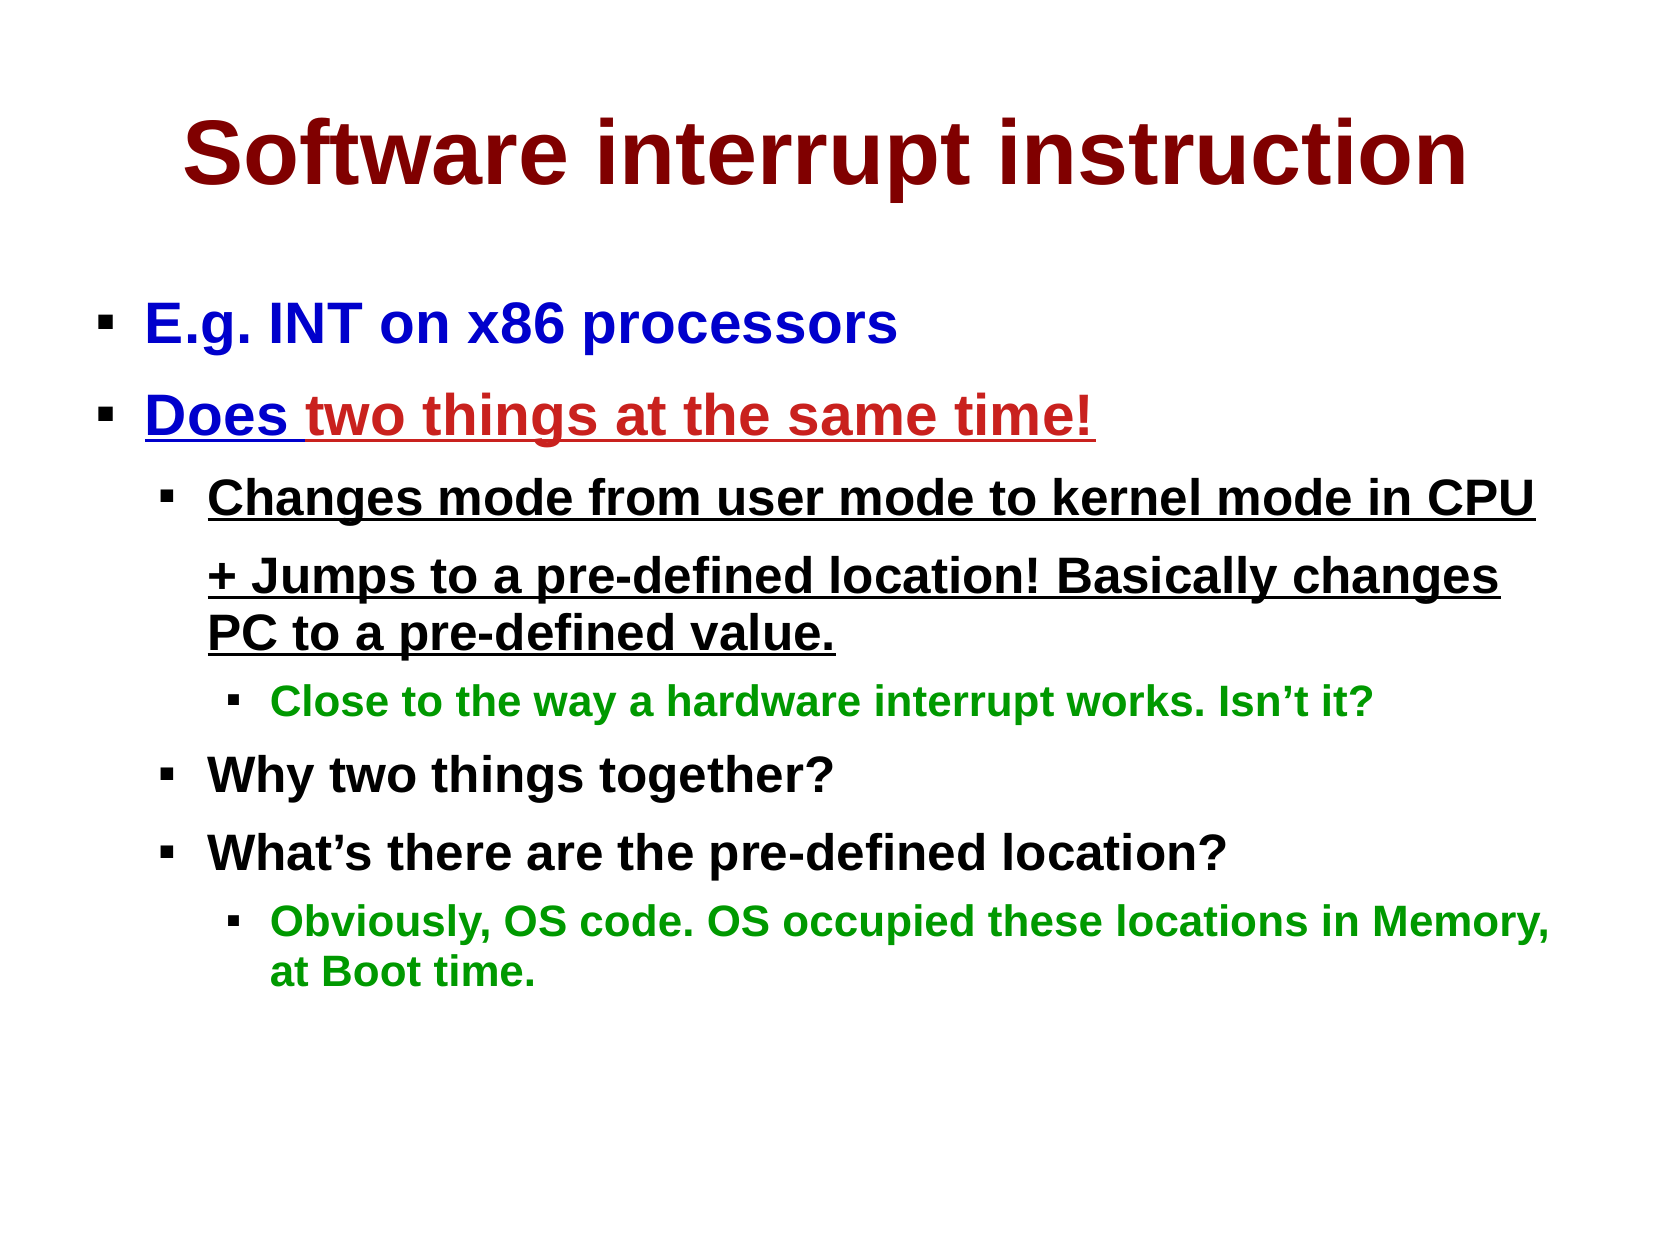

# Software interrupt instruction
E.g. INT on x86 processors
Does two things at the same time!
Changes mode from user mode to kernel mode in CPU
+ Jumps to a pre-defined location! Basically changes PC to a pre-defined value.
Close to the way a hardware interrupt works. Isn’t it?
Why two things together?
What’s there are the pre-defined location?
Obviously, OS code. OS occupied these locations in Memory, at Boot time.